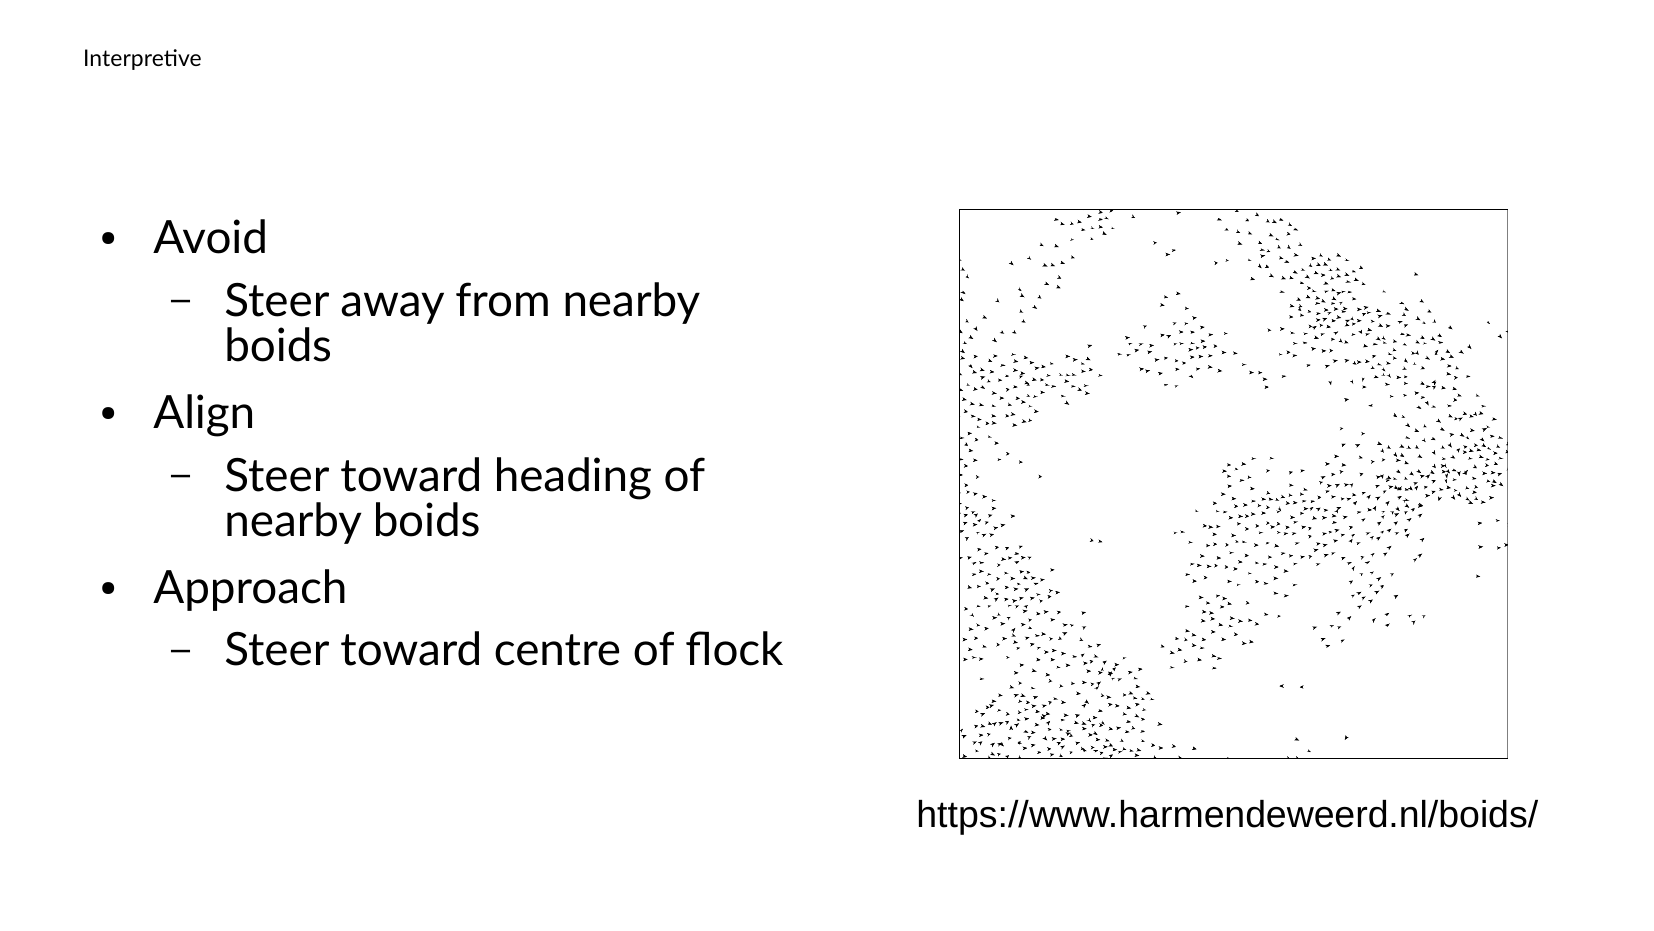

# Interpretive
Avoid
Steer away from nearby boids
Align
Steer toward heading of nearby boids
Approach
Steer toward centre of flock
https://www.harmendeweerd.nl/boids/